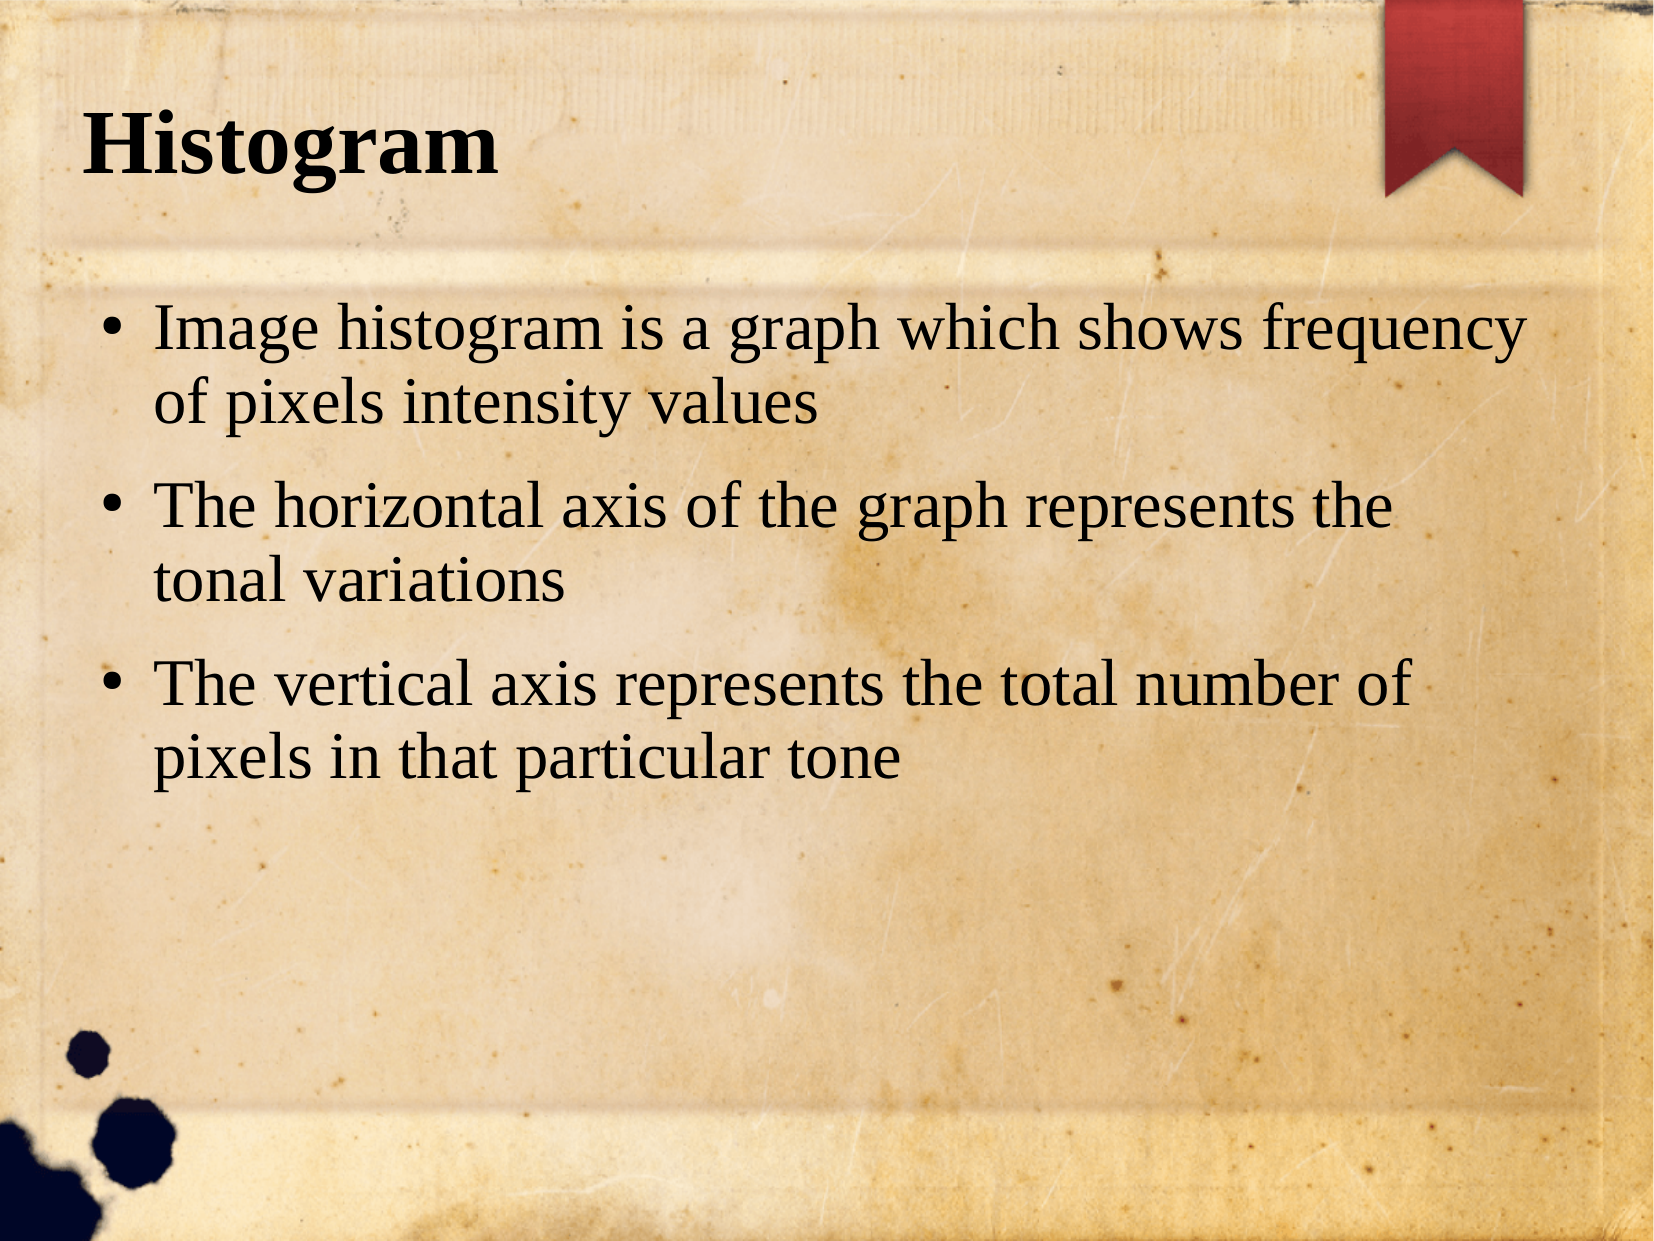

# Histogram
Image histogram is a graph which shows frequency of pixels intensity values
The horizontal axis of the graph represents the tonal variations
The vertical axis represents the total number of pixels in that particular tone